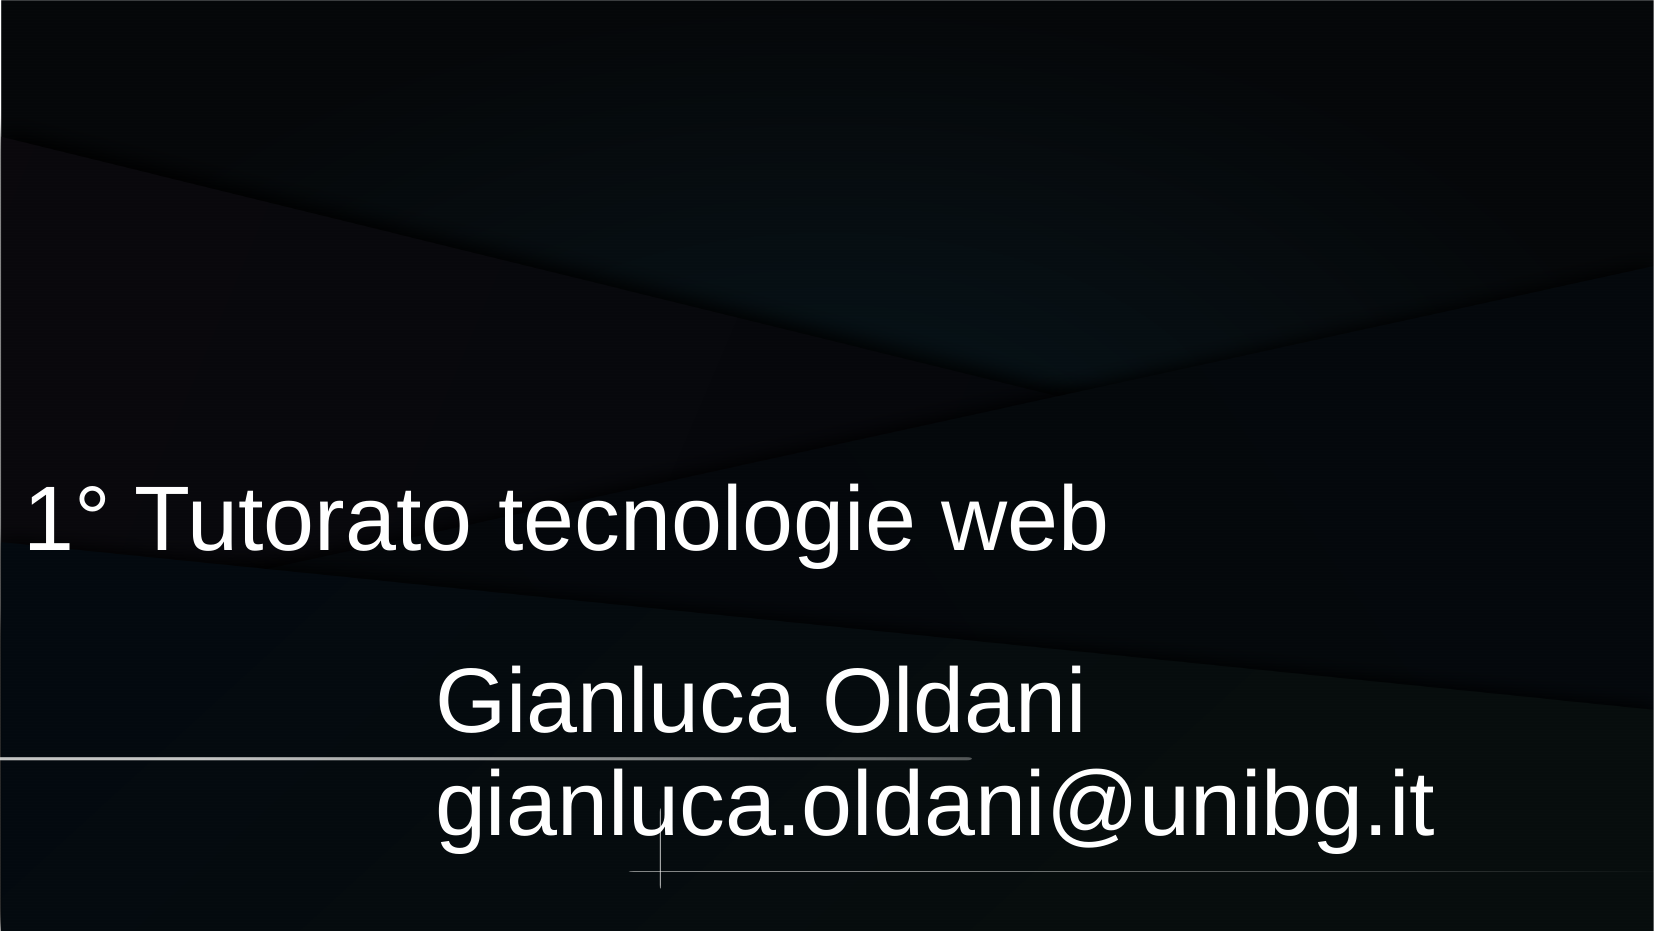

# 1° Tutorato tecnologie web
Gianluca Oldani gianluca.oldani@unibg.it